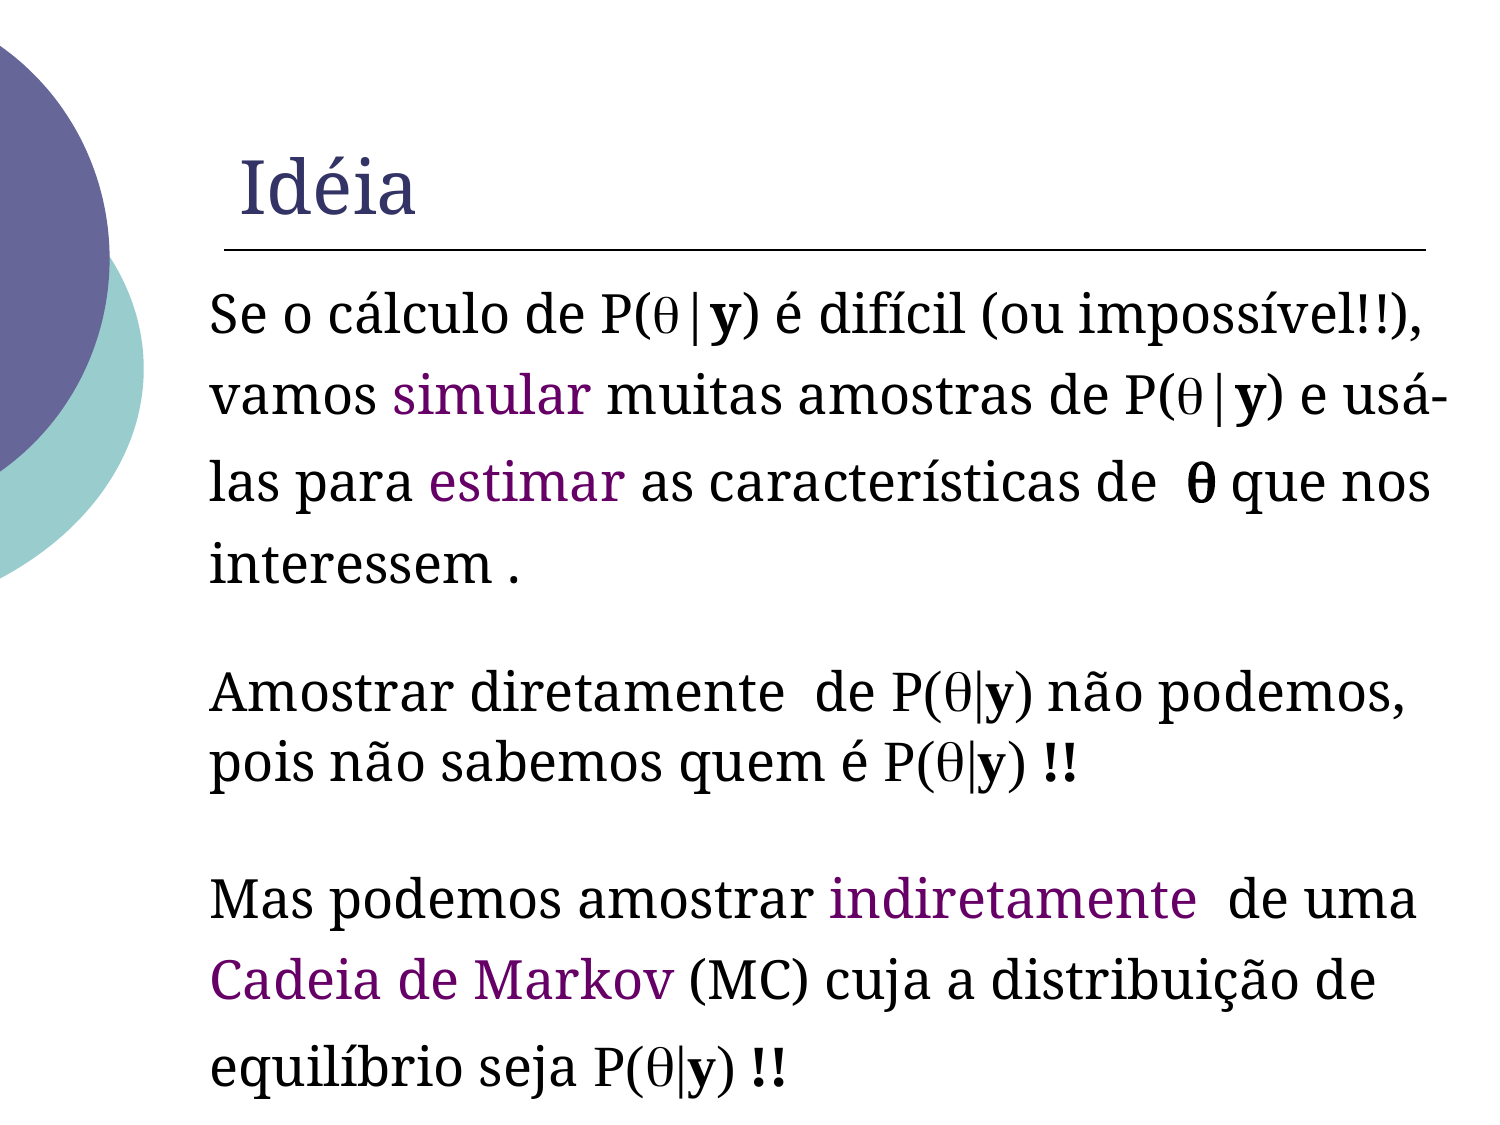

# Idéia
Se o cálculo de P(|y) é difícil (ou impossível!!), vamos simular muitas amostras de P(|y) e usá-las para estimar as características de  que nos interessem .
Amostrar diretamente de P(|y) não podemos, pois não sabemos quem é P(|y) !!
Mas podemos amostrar indiretamente de uma Cadeia de Markov (MC) cuja a distribuição de equilíbrio seja P(|y) !!